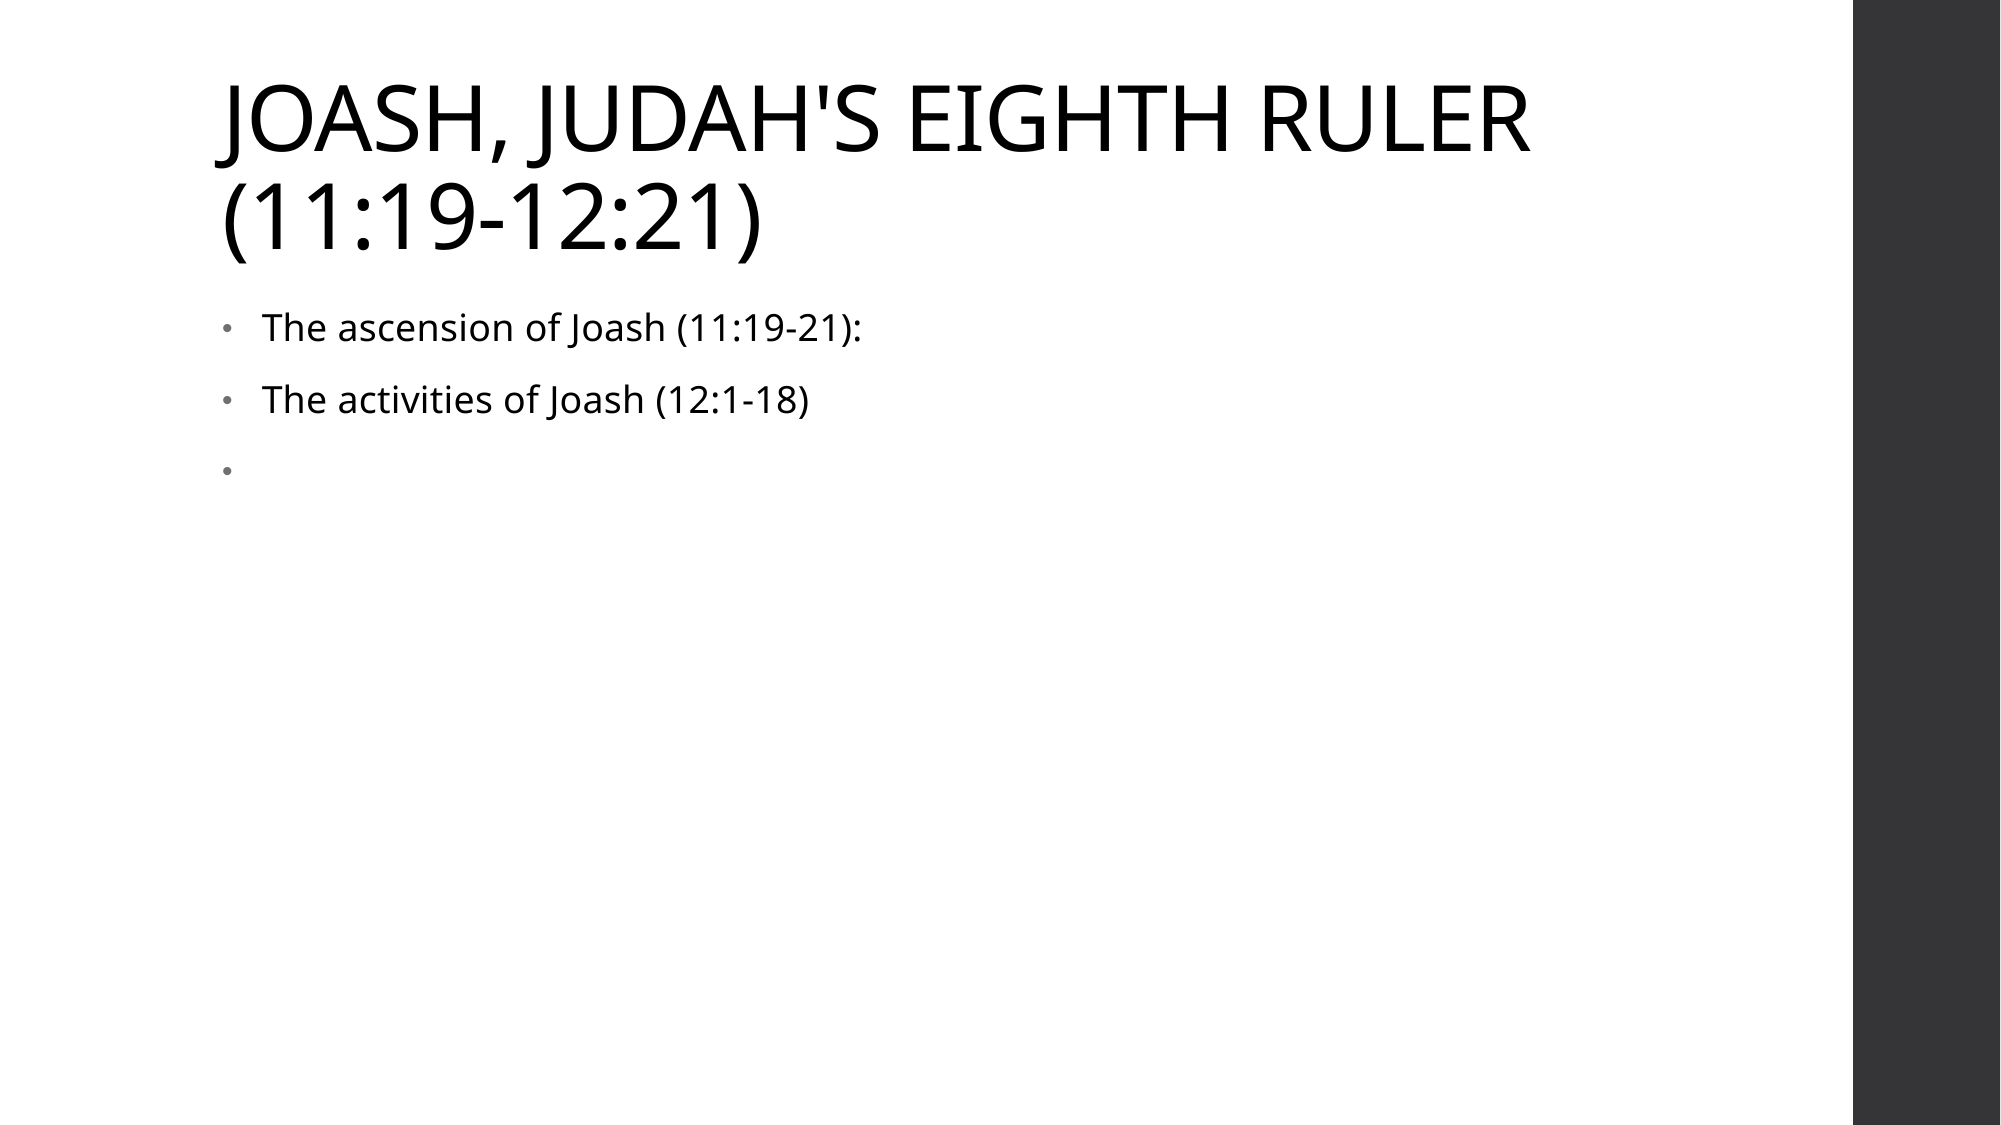

# JOASH, JUDAH'S EIGHTH RULER (11:19-12:21)
 The ascension of Joash (11:19-21):
 The activities of Joash (12:1-18)